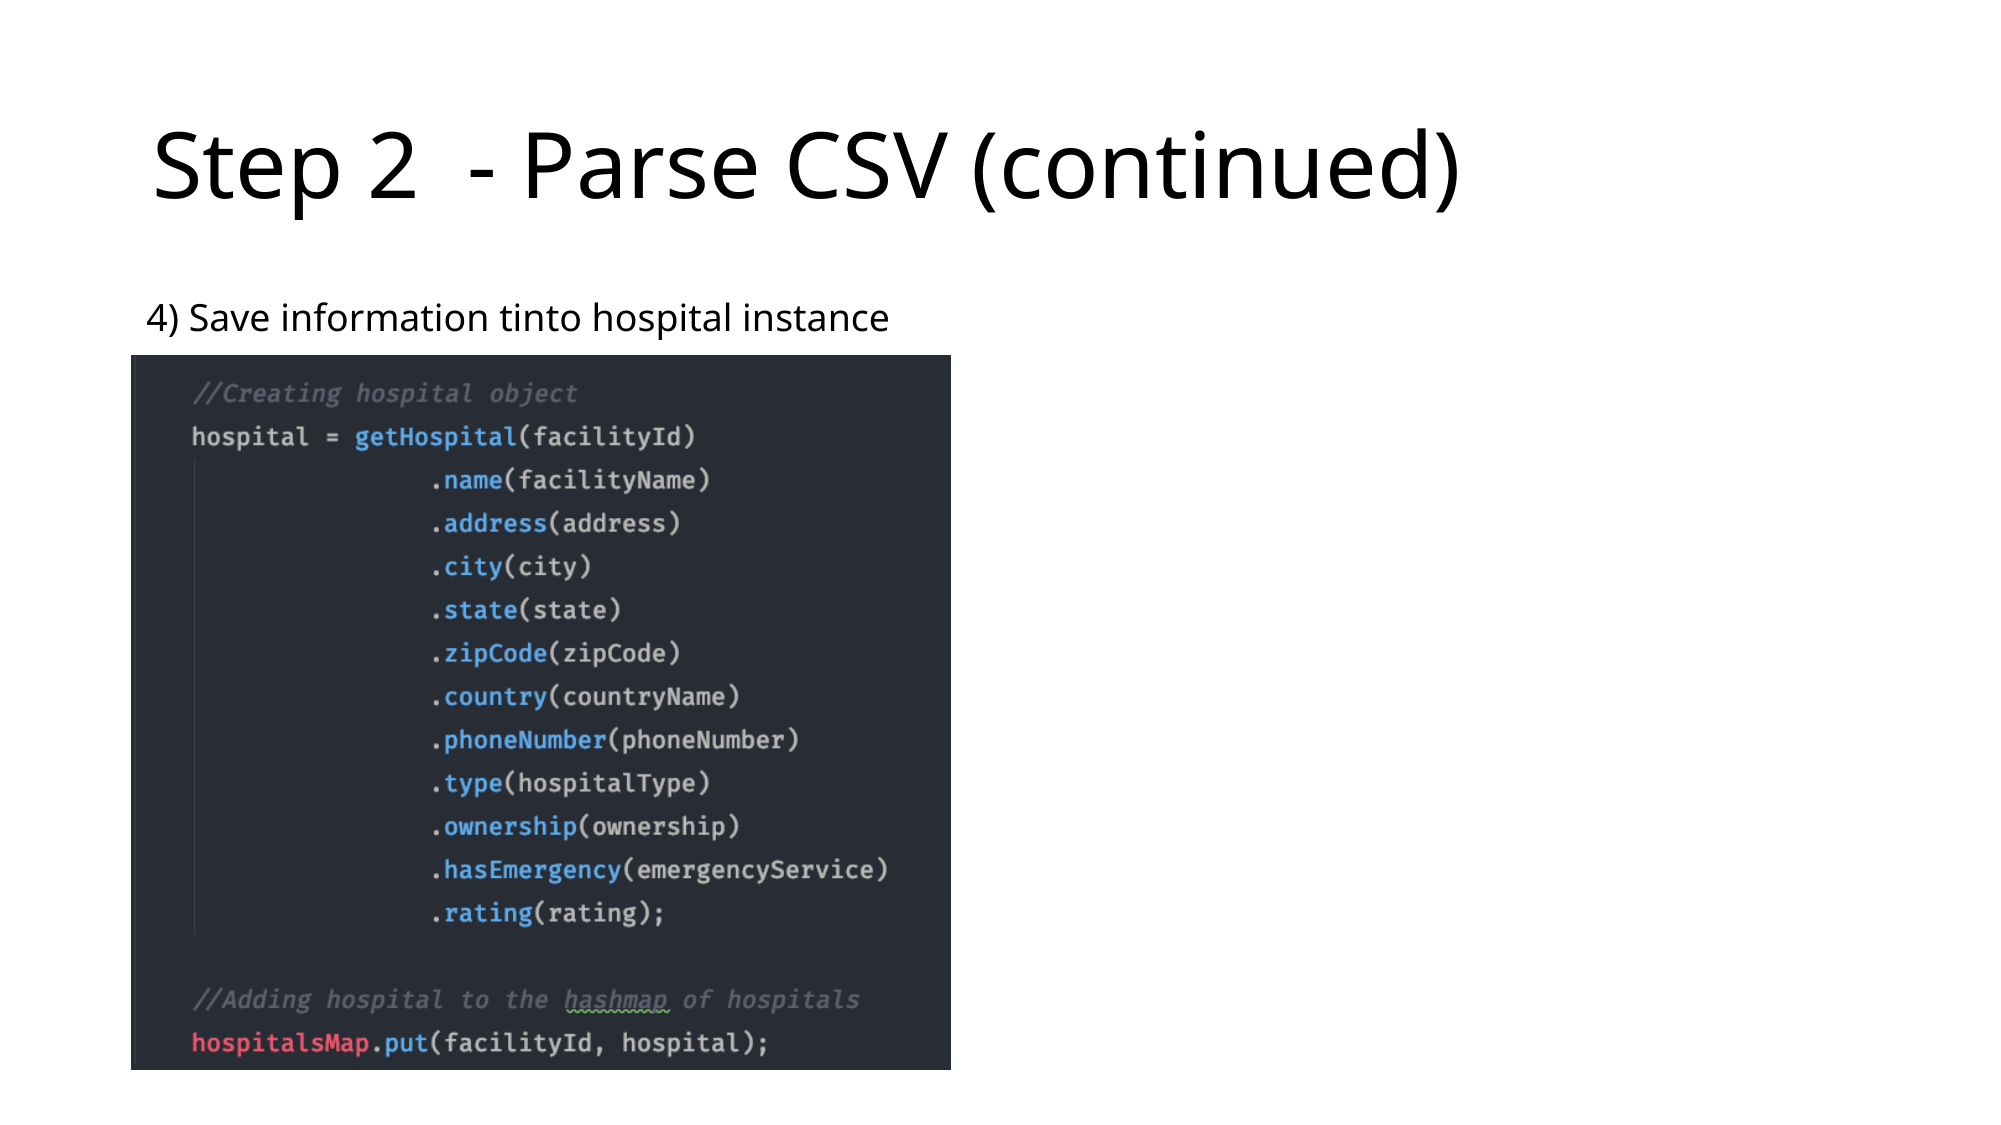

# Step 2  - Parse CSV (continued)
4) Save information tinto hospital instance